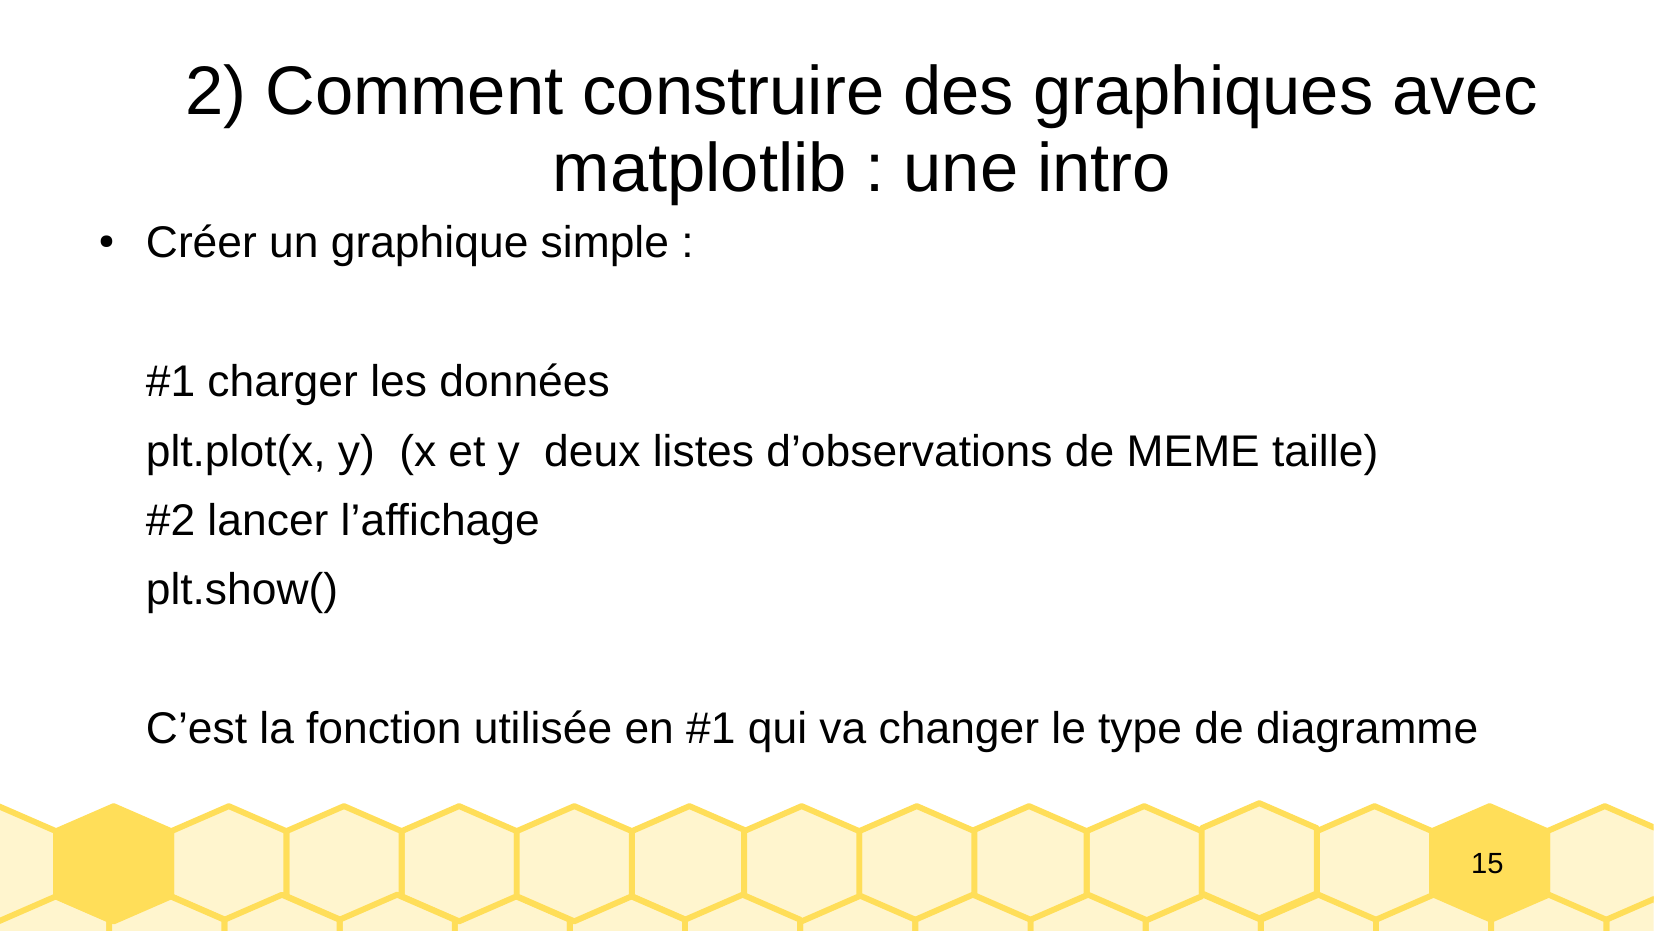

2) Comment construire des graphiques avec matplotlib : une intro
# Créer un graphique simple :
#1 charger les données
plt.plot(x, y)  (x et y deux listes d’observations de MEME taille)
#2 lancer l’affichage
plt.show()
C’est la fonction utilisée en #1 qui va changer le type de diagramme